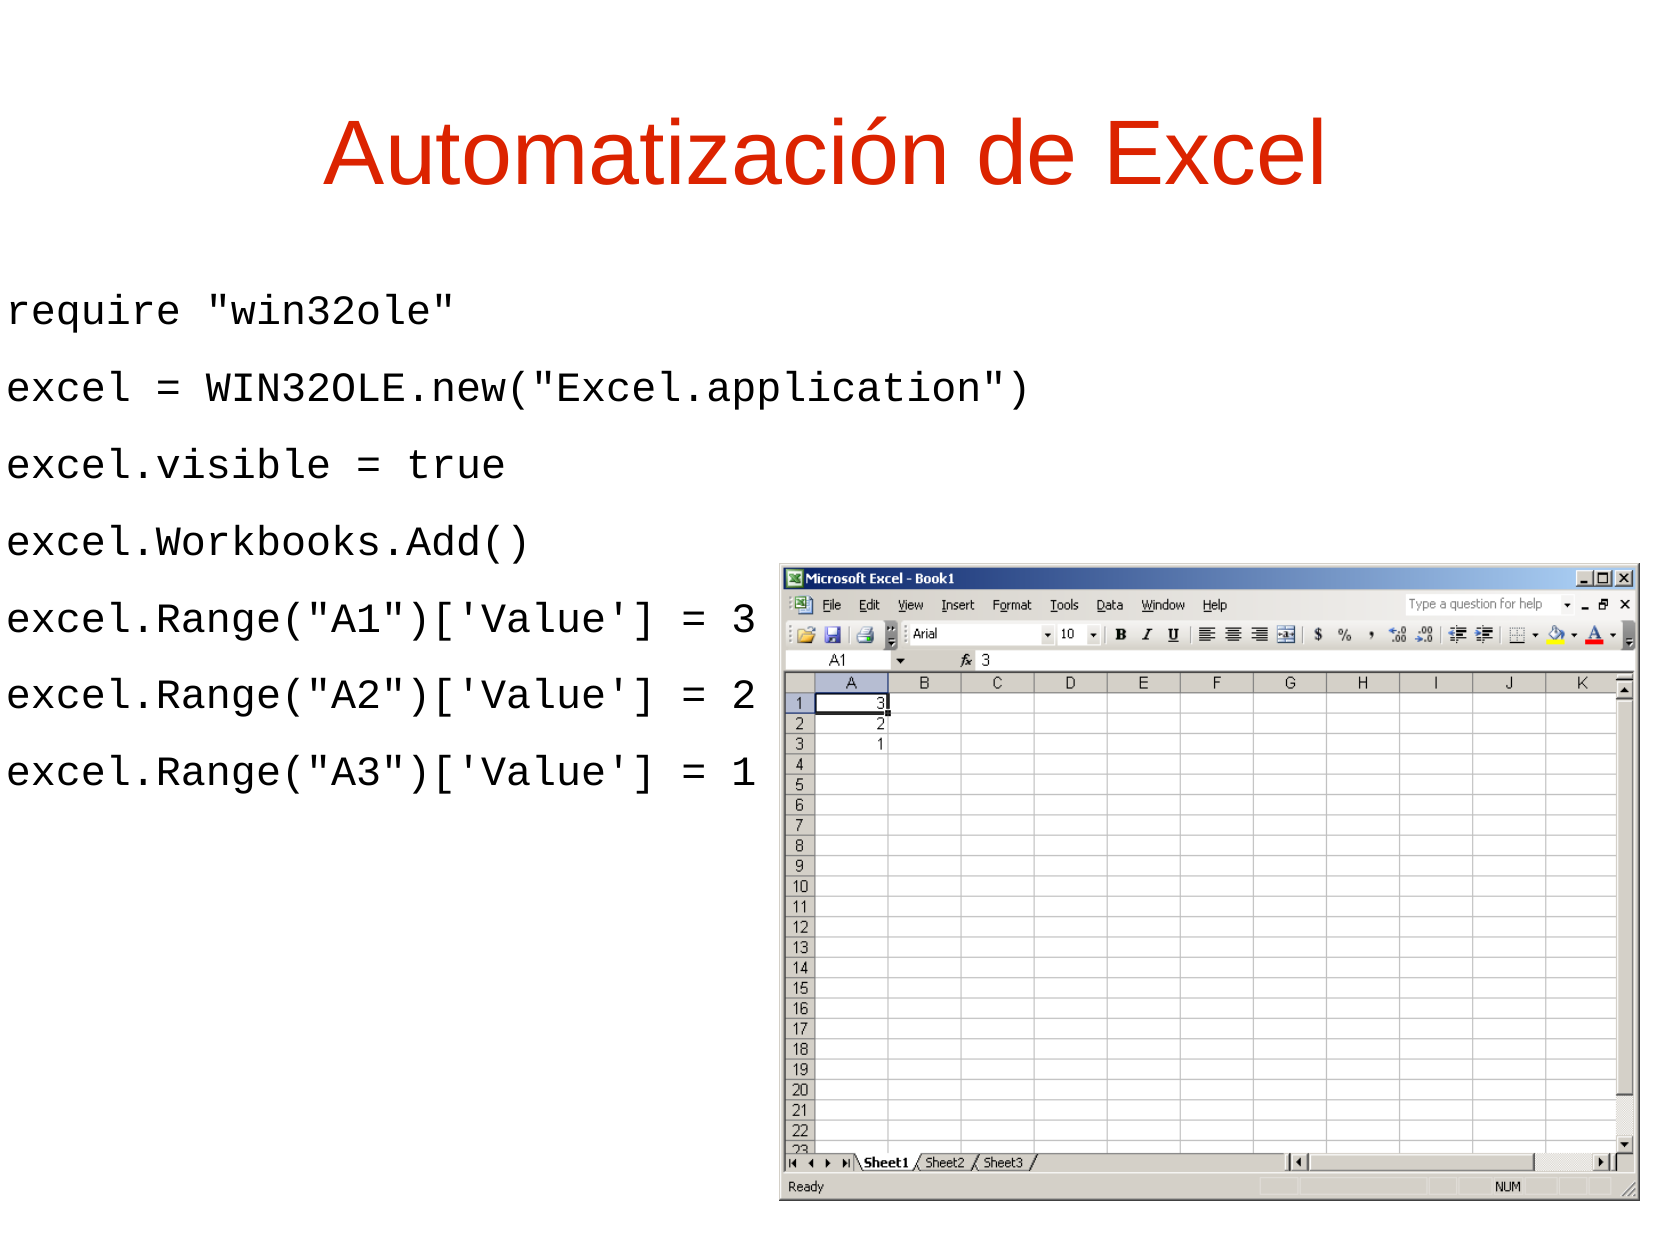

# Automatización de Excel
require "win32ole"
excel = WIN32OLE.new("Excel.application")
excel.visible = true
excel.Workbooks.Add()
excel.Range("A1")['Value'] = 3
excel.Range("A2")['Value'] = 2
excel.Range("A3")['Value'] = 1